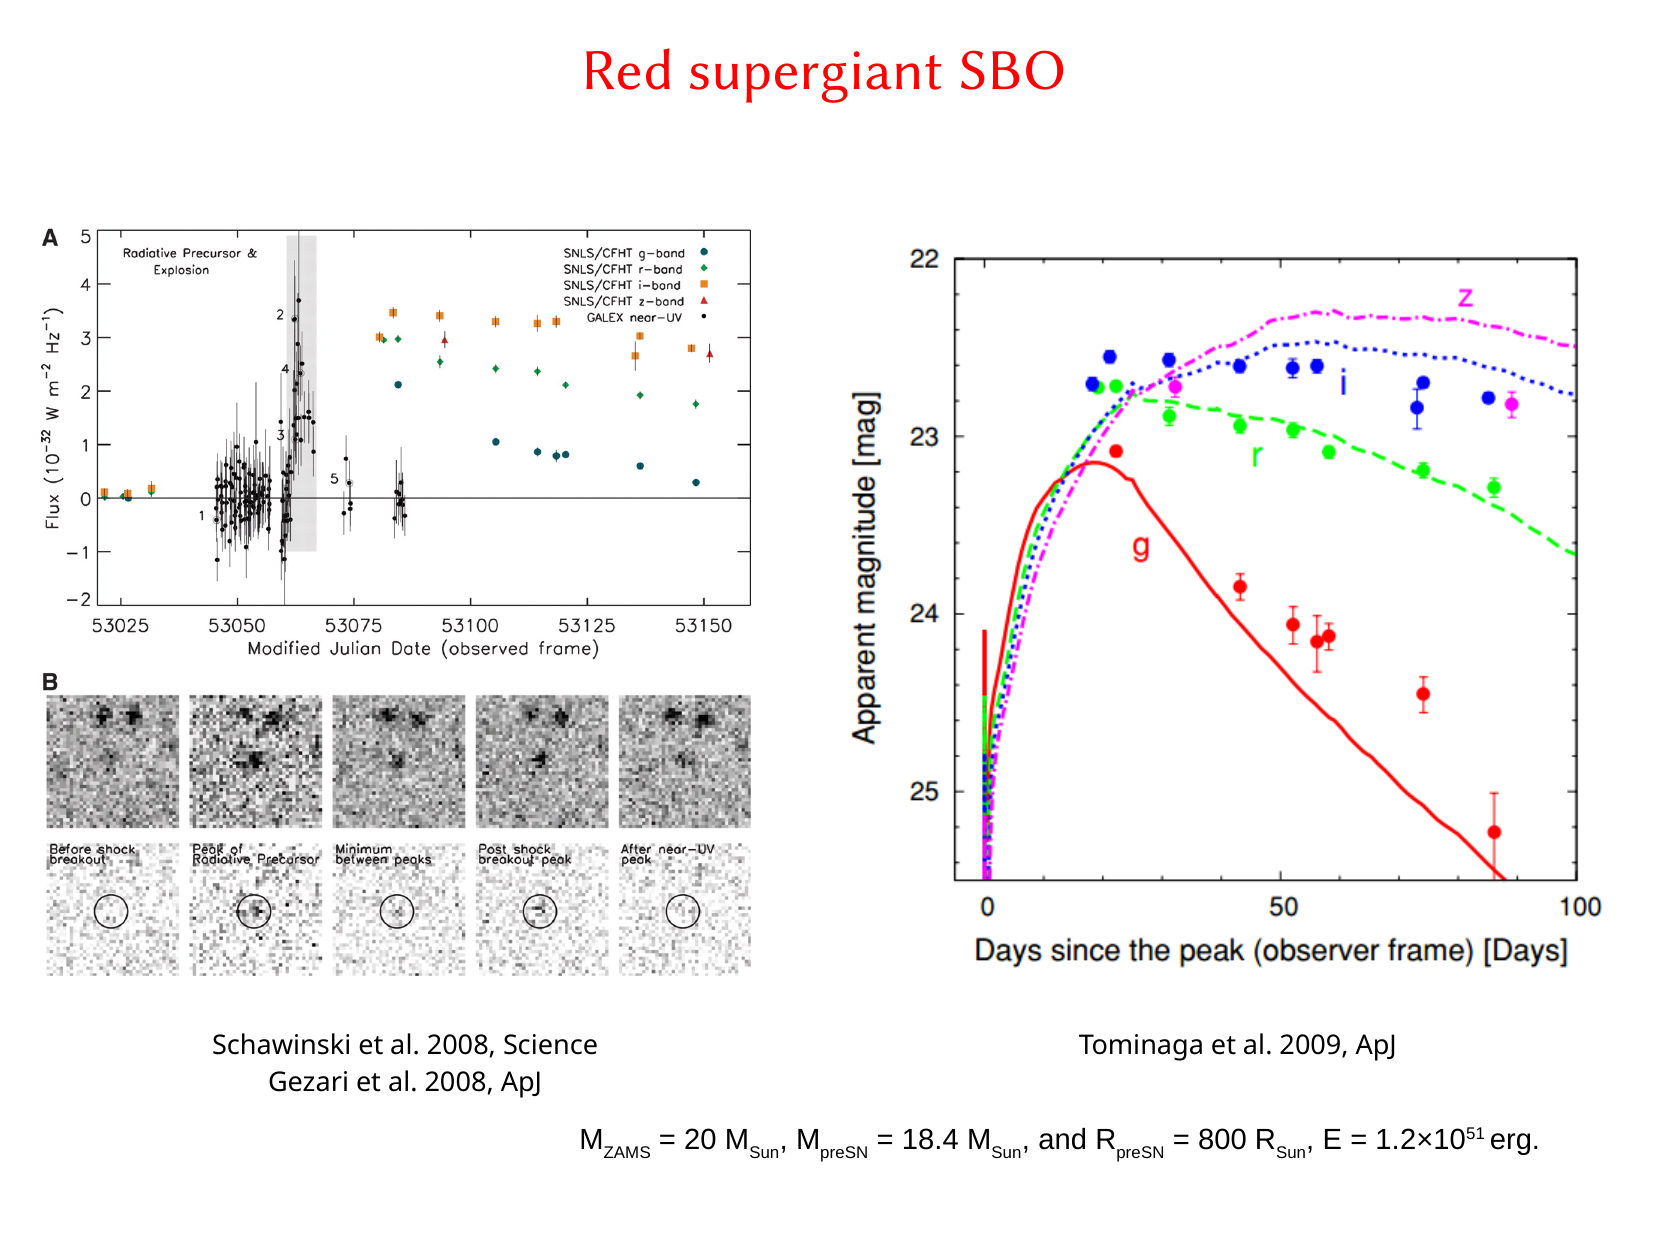

Red supergiant SBO
Schawinski et al. 2008, Science
Gezari et al. 2008, ApJ
Tominaga et al. 2009, ApJ
MZAMS = 20 MSun, MpreSN = 18.4 MSun, and RpreSN = 800 RSun, E = 1.2×1051 erg.